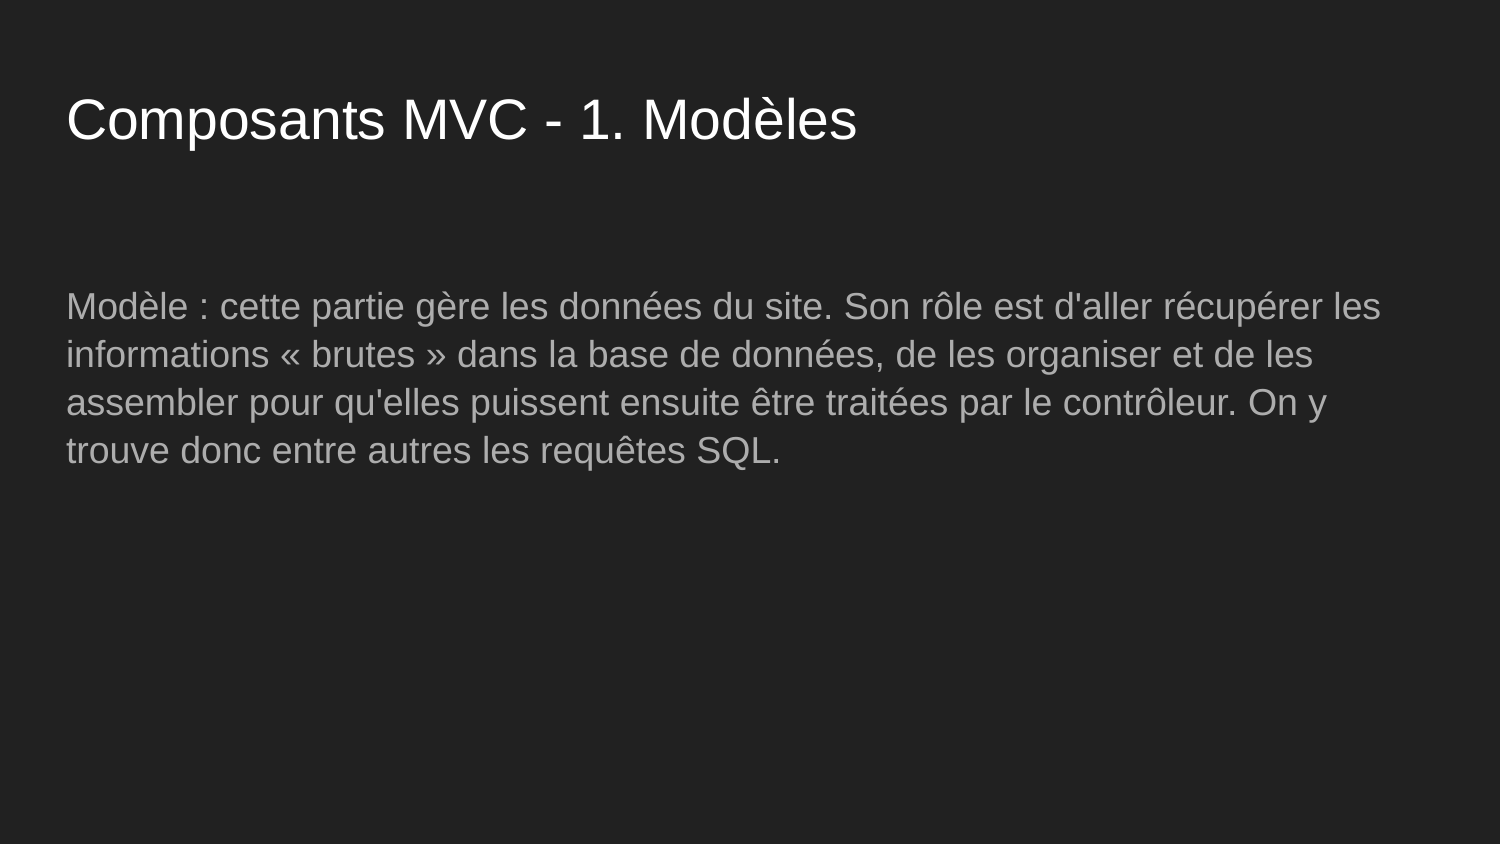

# Composants MVC - 1. Modèles
Modèle : cette partie gère les données du site. Son rôle est d'aller récupérer les informations « brutes » dans la base de données, de les organiser et de les assembler pour qu'elles puissent ensuite être traitées par le contrôleur. On y trouve donc entre autres les requêtes SQL.